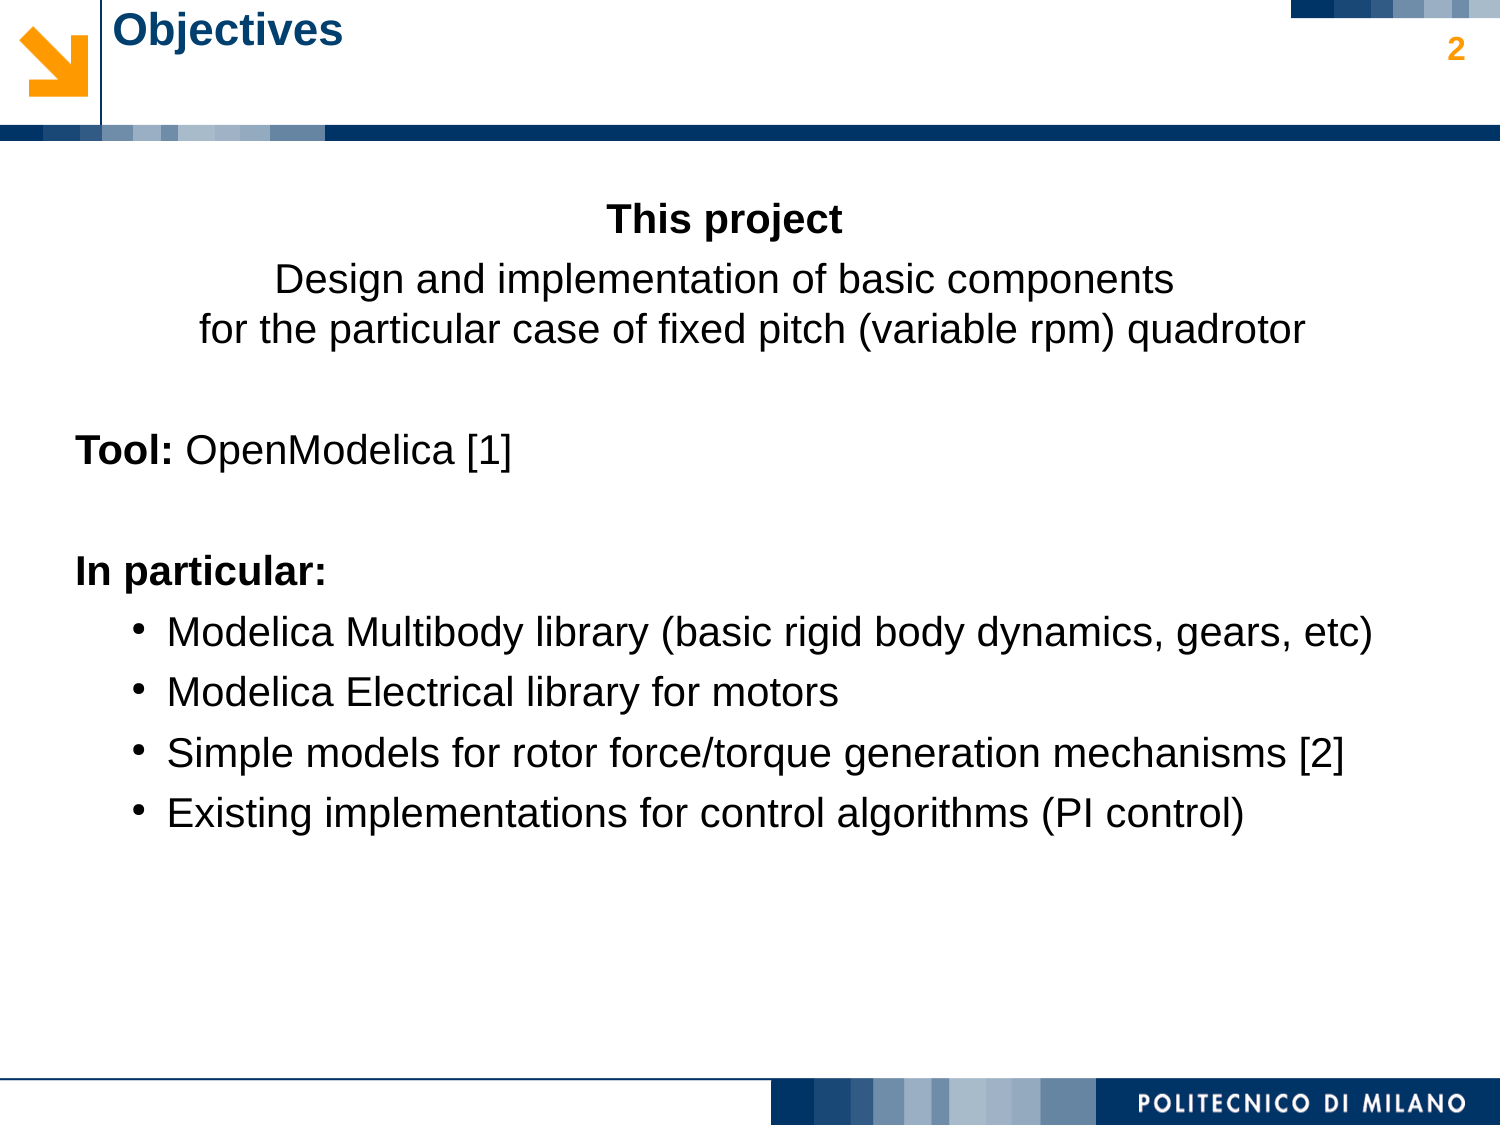

# Objectives
This project
Design and implementation of basic components
for the particular case of fixed pitch (variable rpm) quadrotor
Tool: OpenModelica [1]
In particular:
Modelica Multibody library (basic rigid body dynamics, gears, etc)
Modelica Electrical library for motors
Simple models for rotor force/torque generation mechanisms [2]
Existing implementations for control algorithms (PI control)